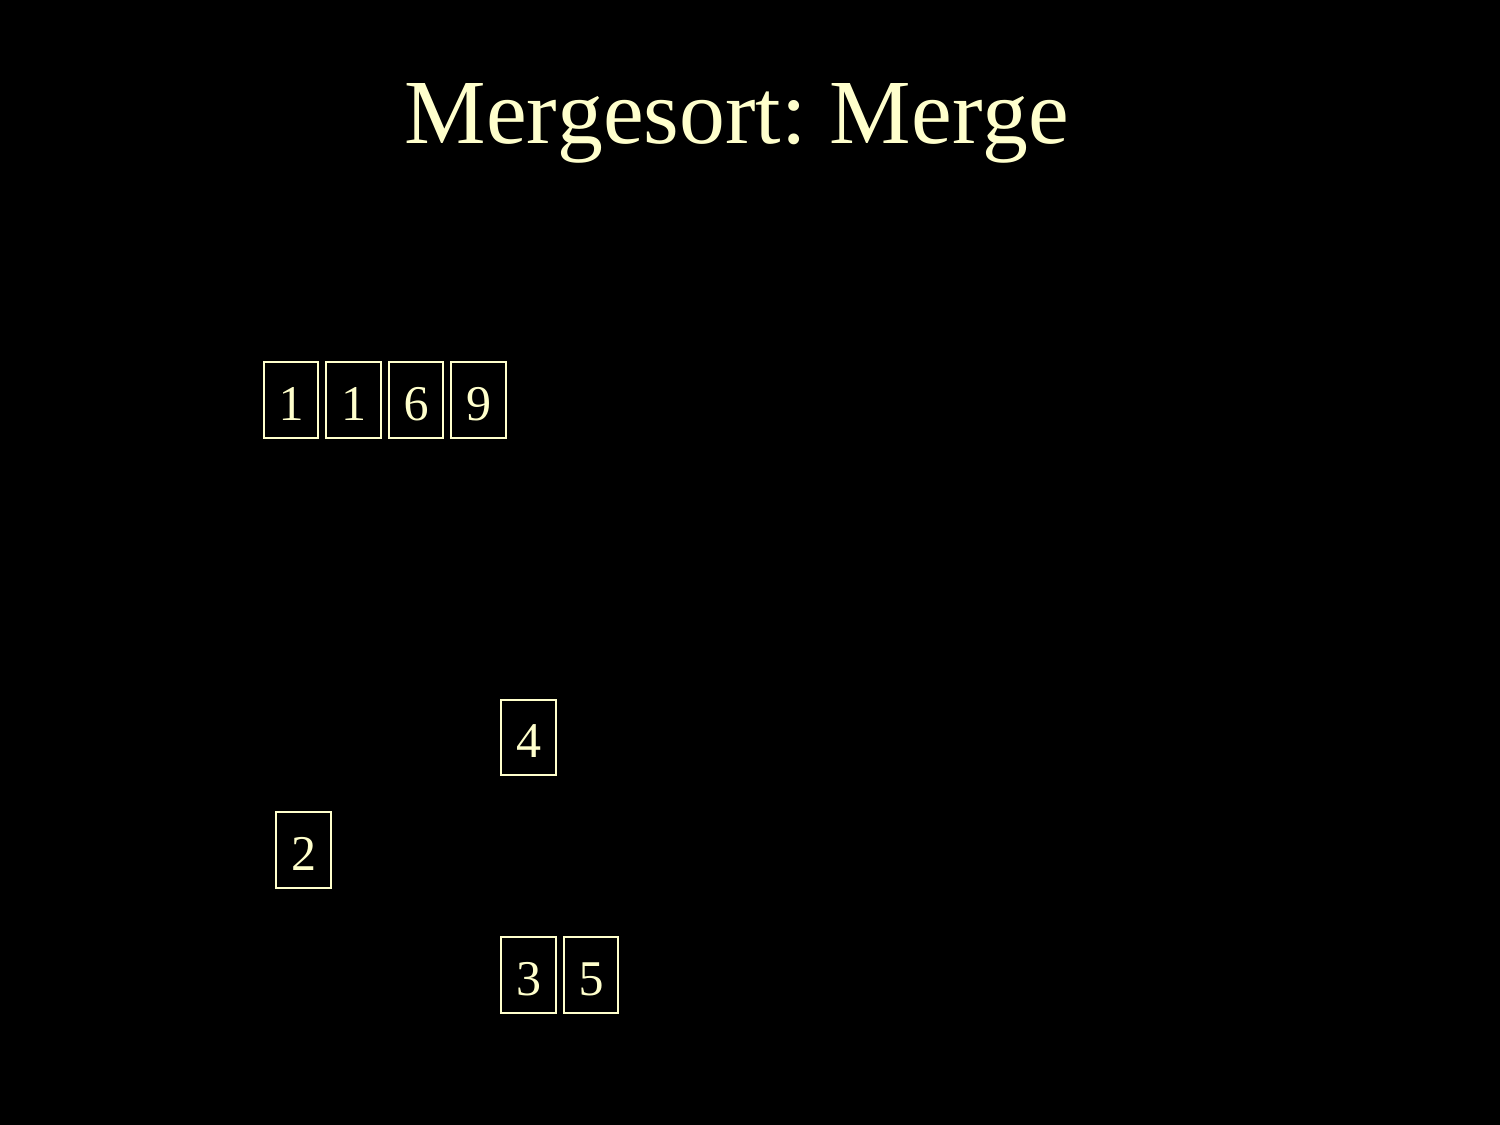

# Mergesort: Merge
1
1
6
9
4
2
3
5